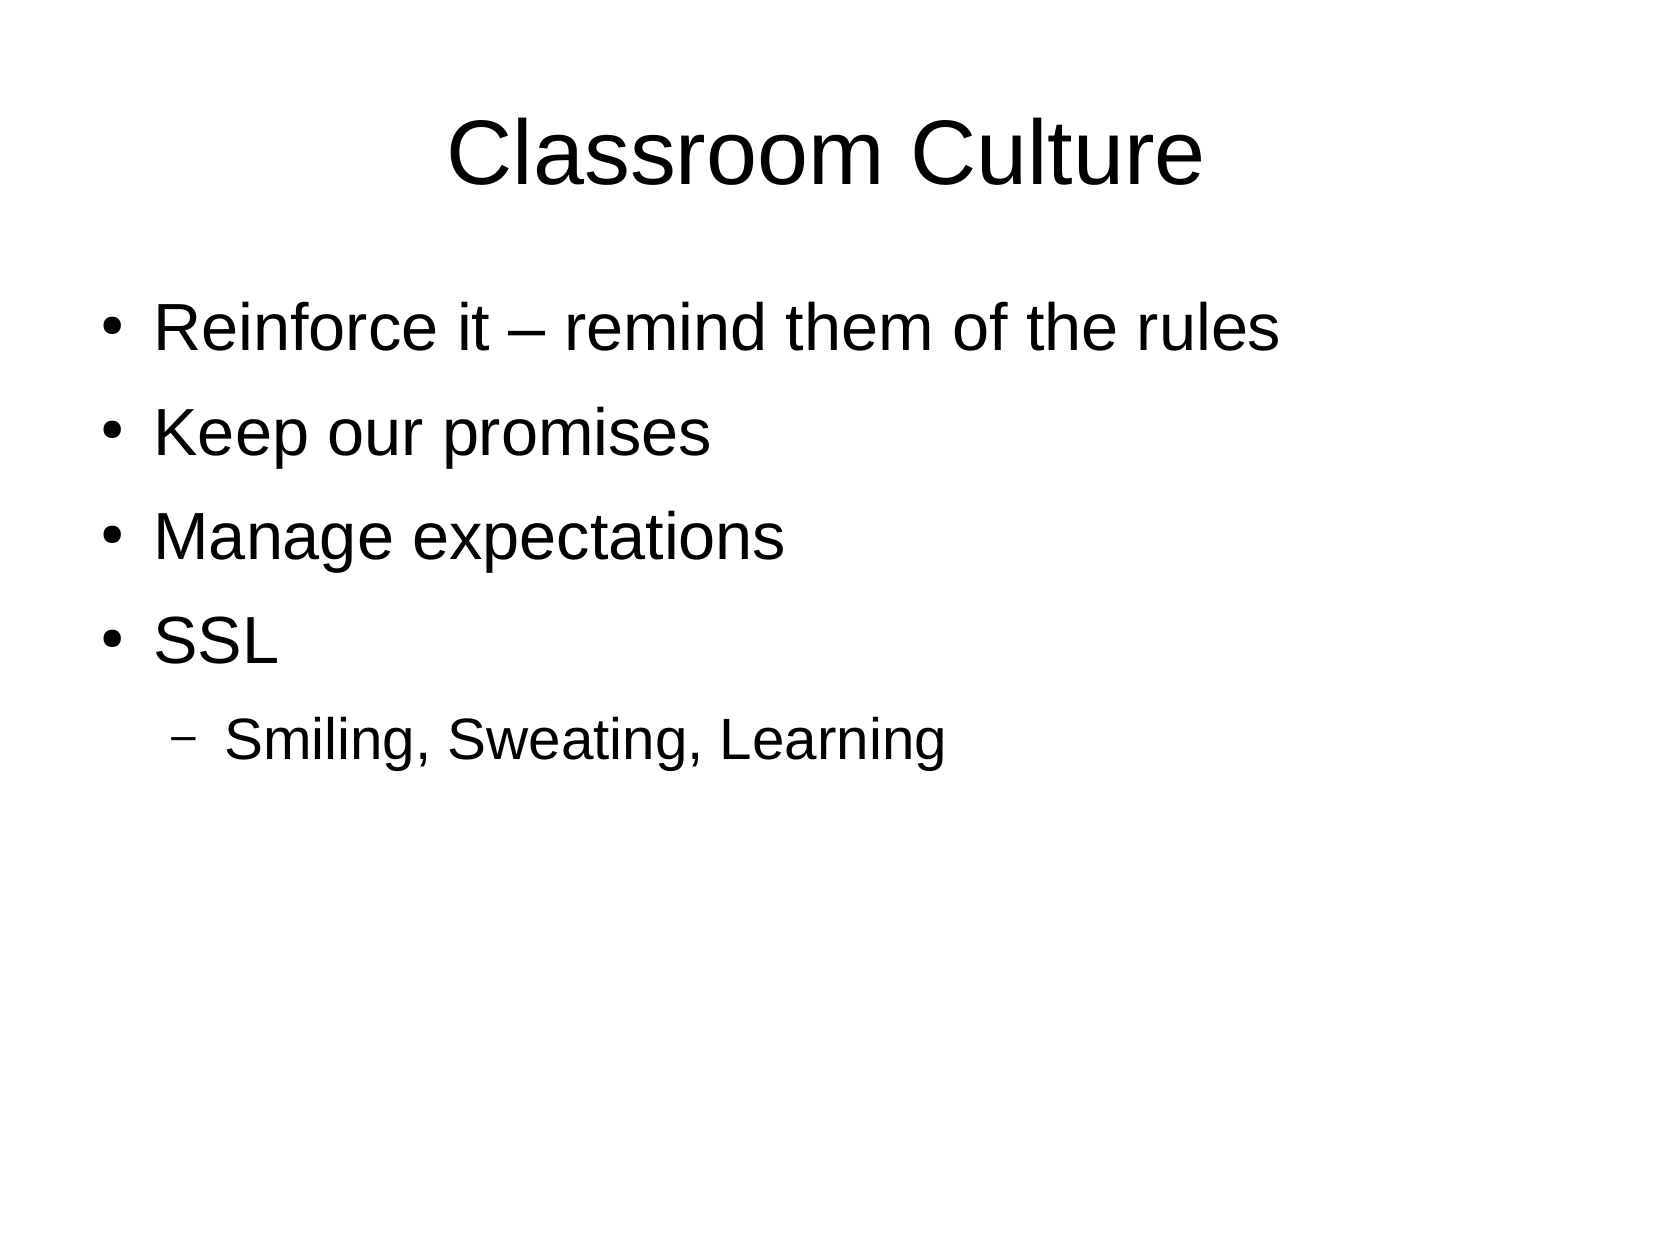

# Classroom Culture
Reinforce it – remind them of the rules
Keep our promises
Manage expectations
SSL
Smiling, Sweating, Learning